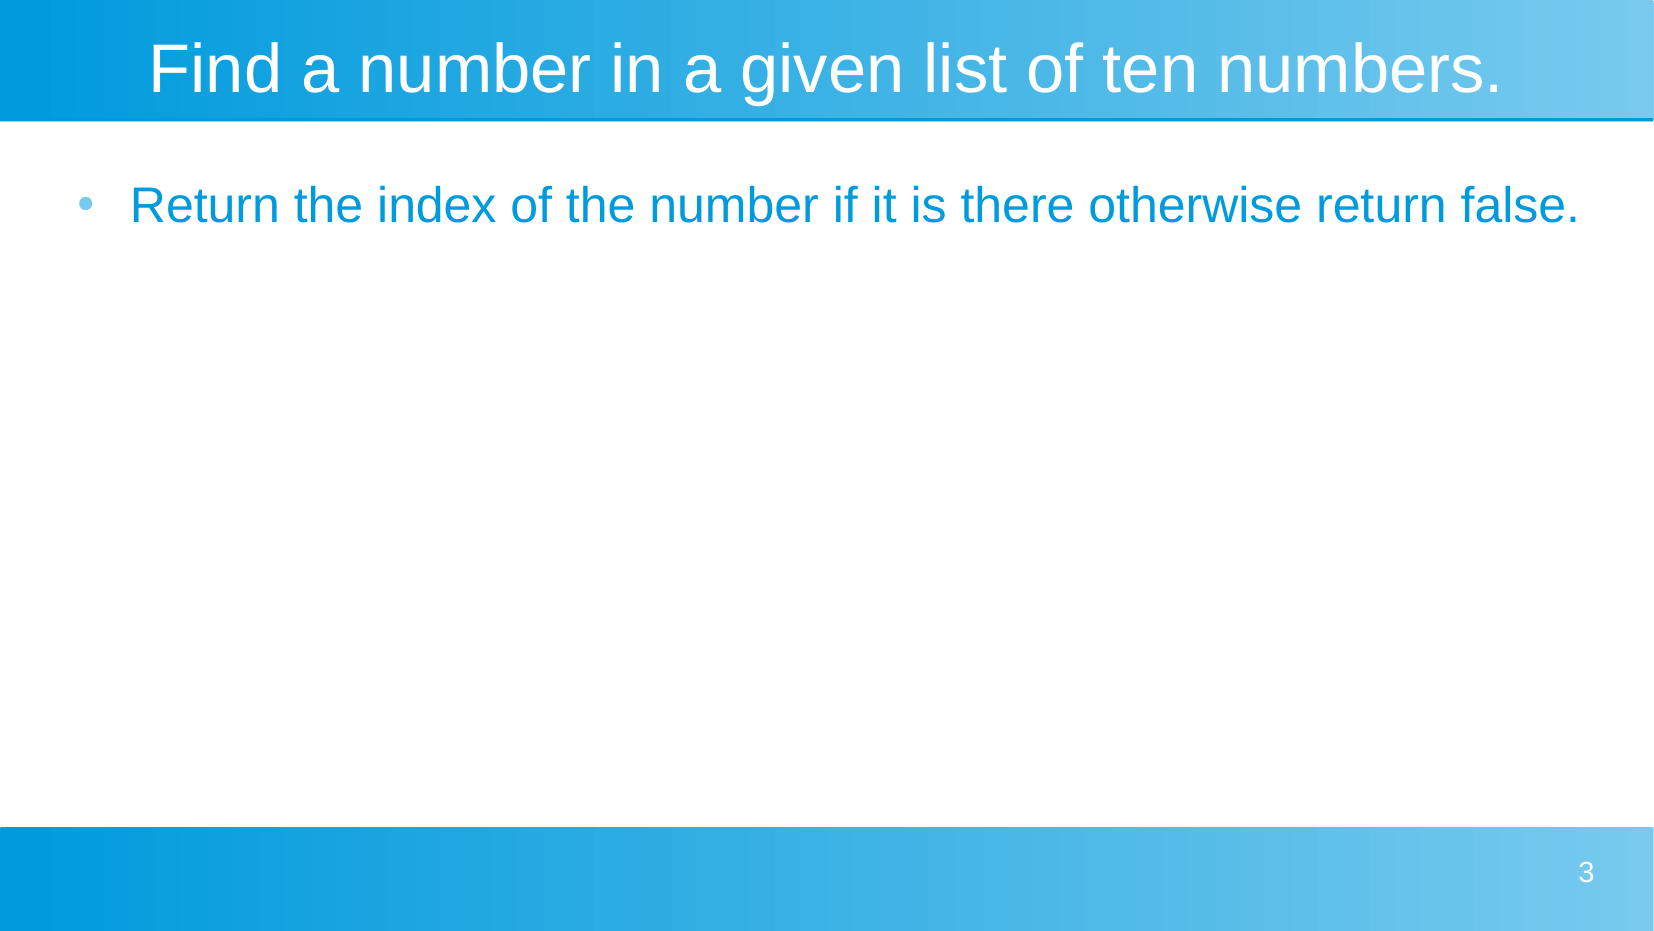

# Find a number in a given list of ten numbers.
Return the index of the number if it is there otherwise return false.
3